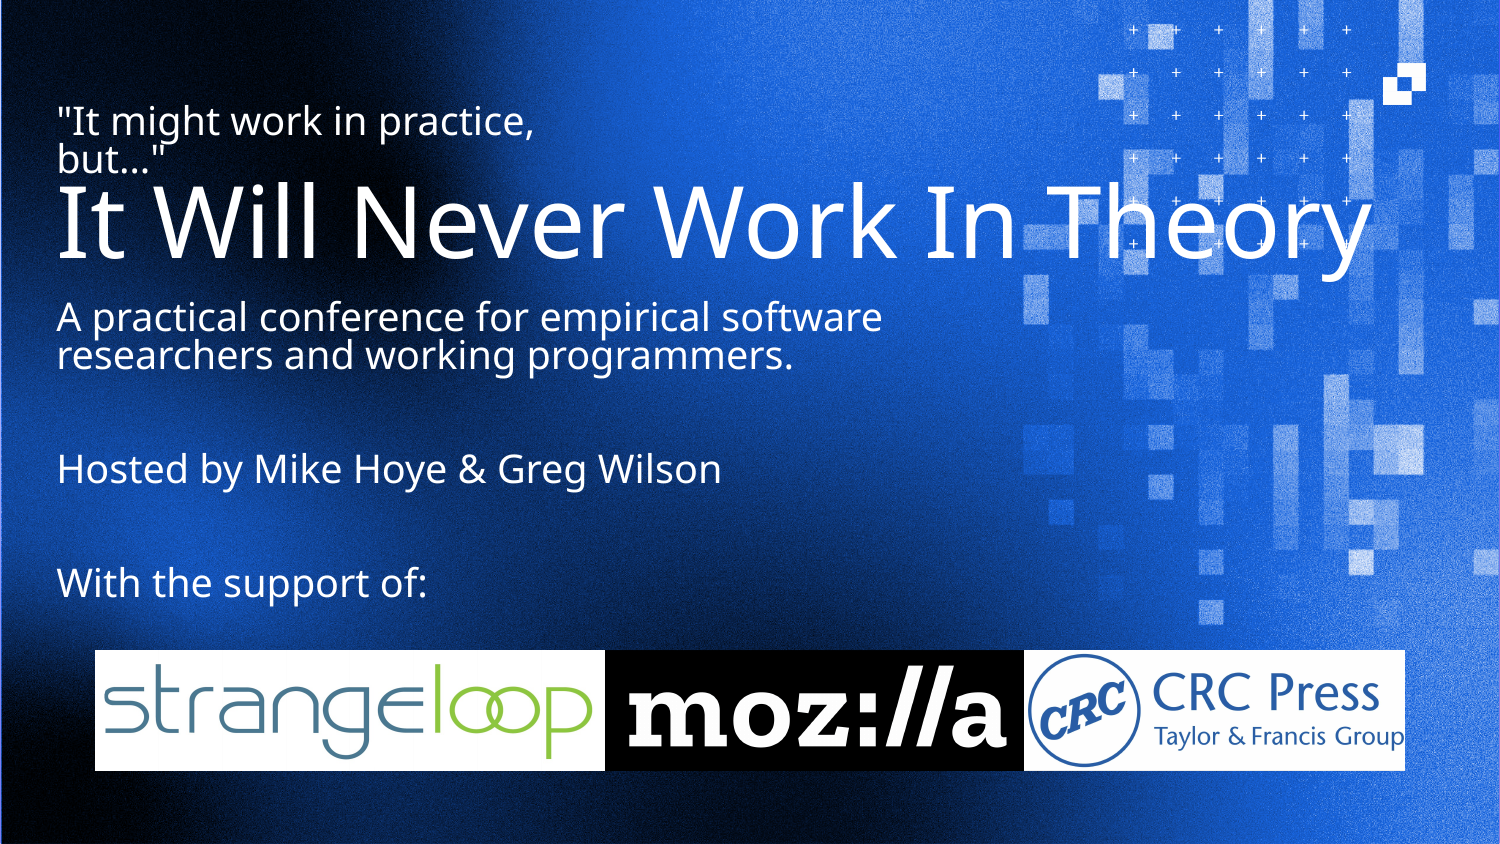

"It might work in practice, but…"
It Will Never Work In Theory
A practical conference for empirical software researchers and working programmers.
Hosted by Mike Hoye & Greg Wilson
With the support of: